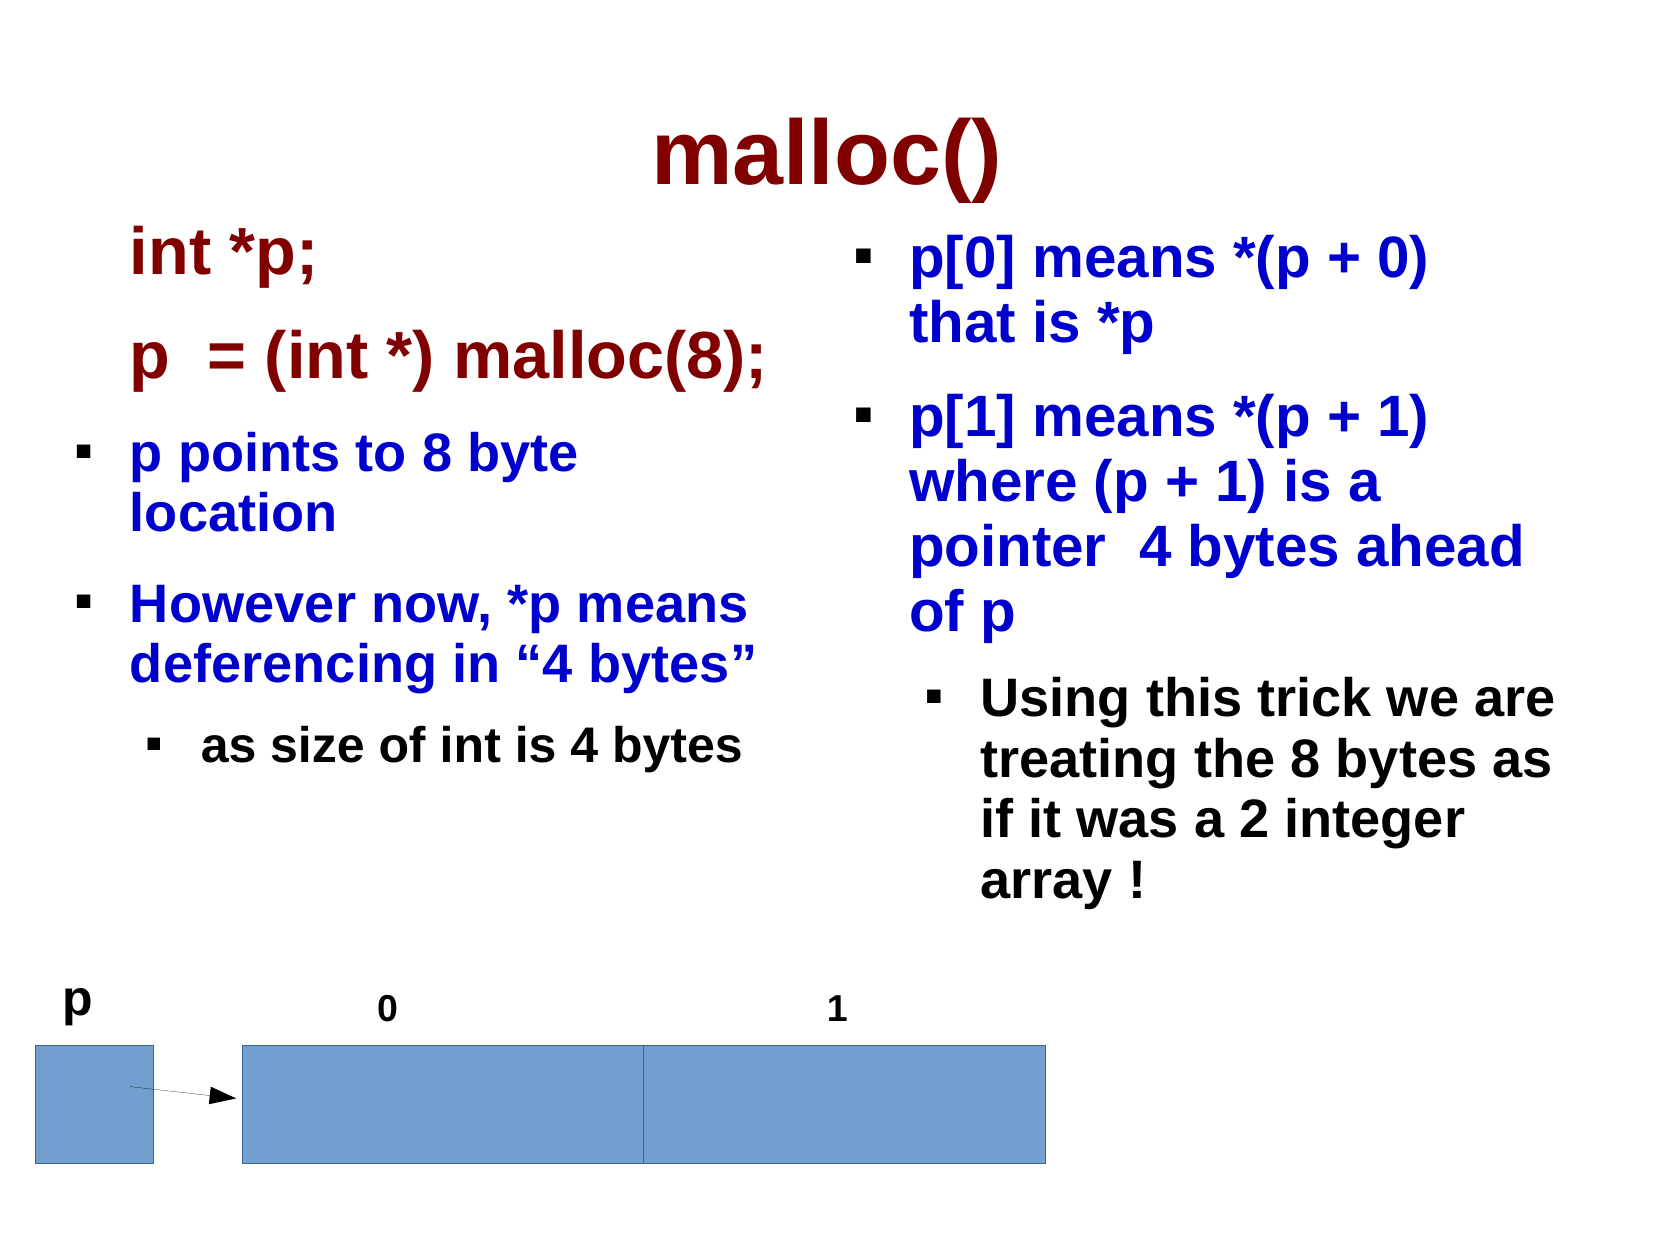

# malloc()
int *p;
p = (int *) malloc(8);
p points to 8 byte location
However now, *p means deferencing in “4 bytes”
as size of int is 4 bytes
p[0] means *(p + 0) that is *p
p[1] means *(p + 1) where (p + 1) is a pointer 4 bytes ahead of p
Using this trick we are treating the 8 bytes as if it was a 2 integer array !
p
 0 1